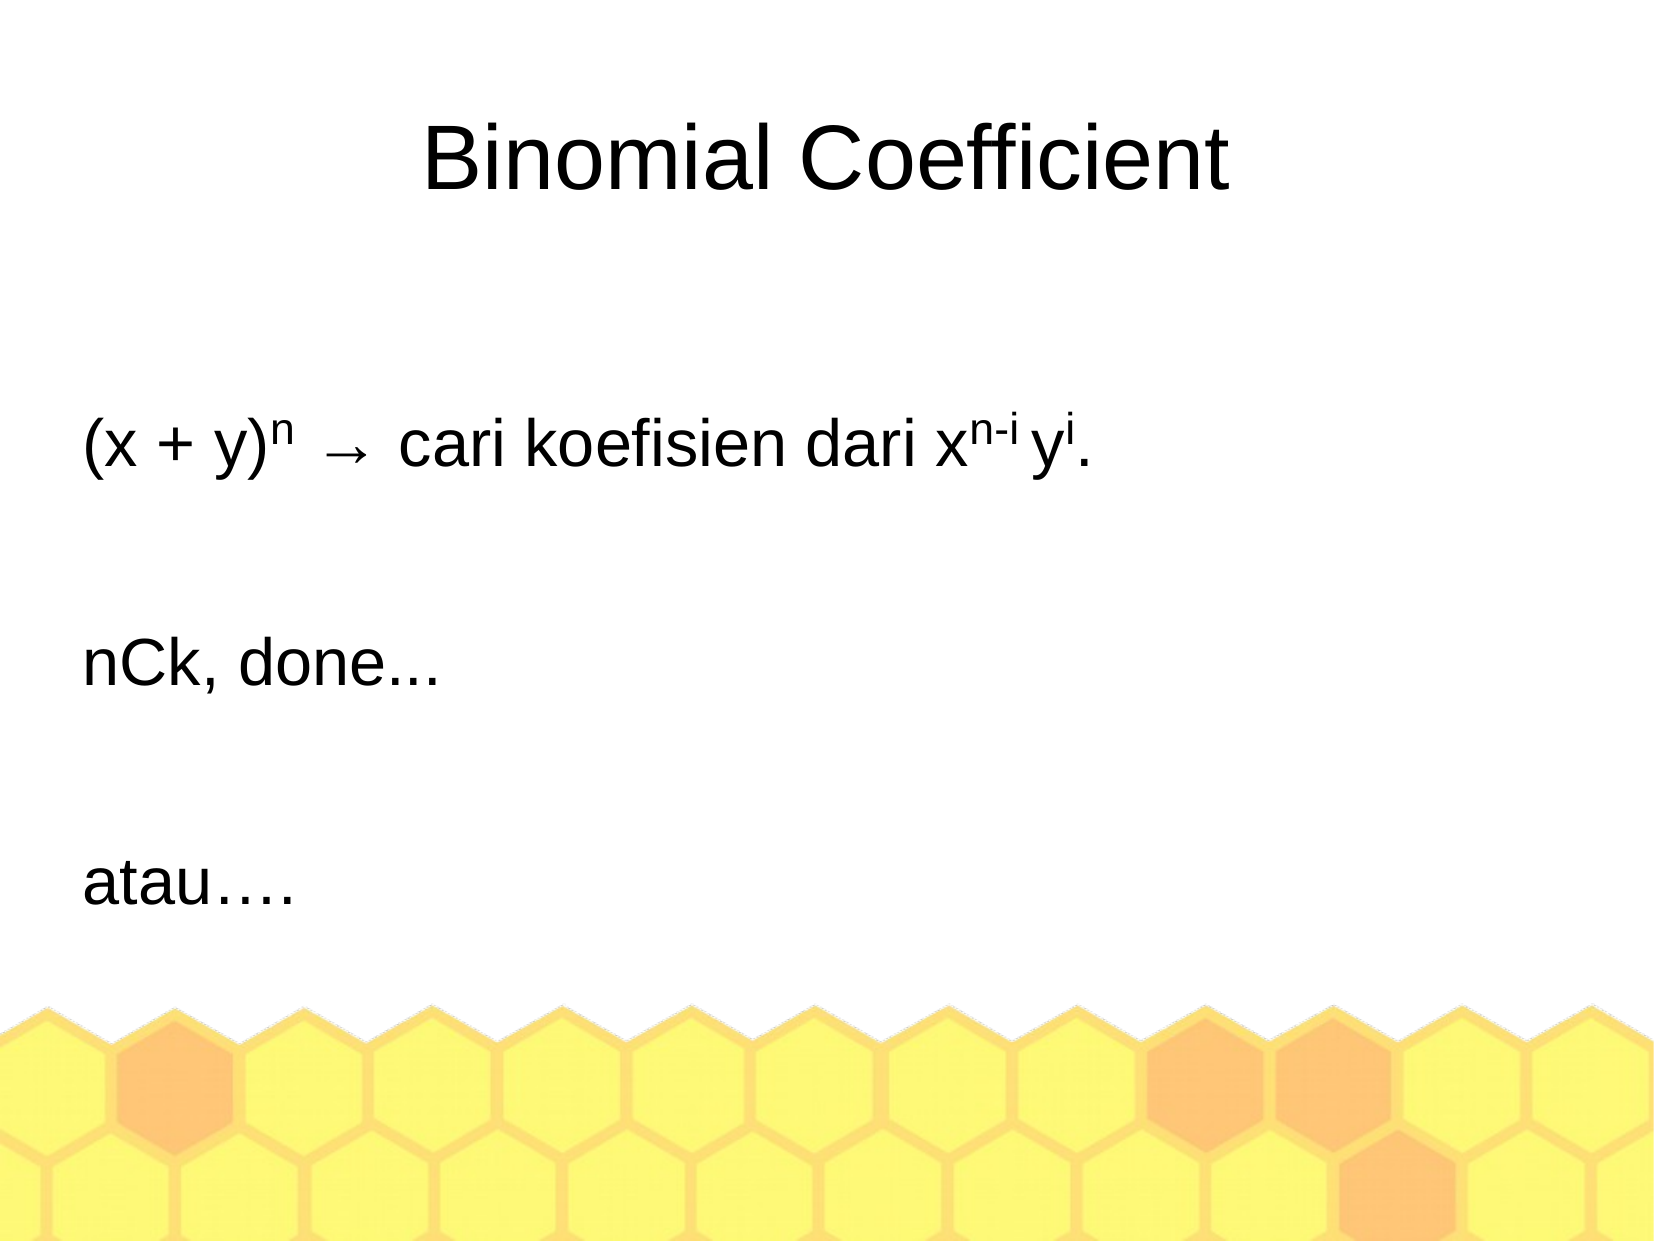

# Binomial Coefficient
(x + y)n → cari koefisien dari xn-i yi.
nCk, done...
atau….